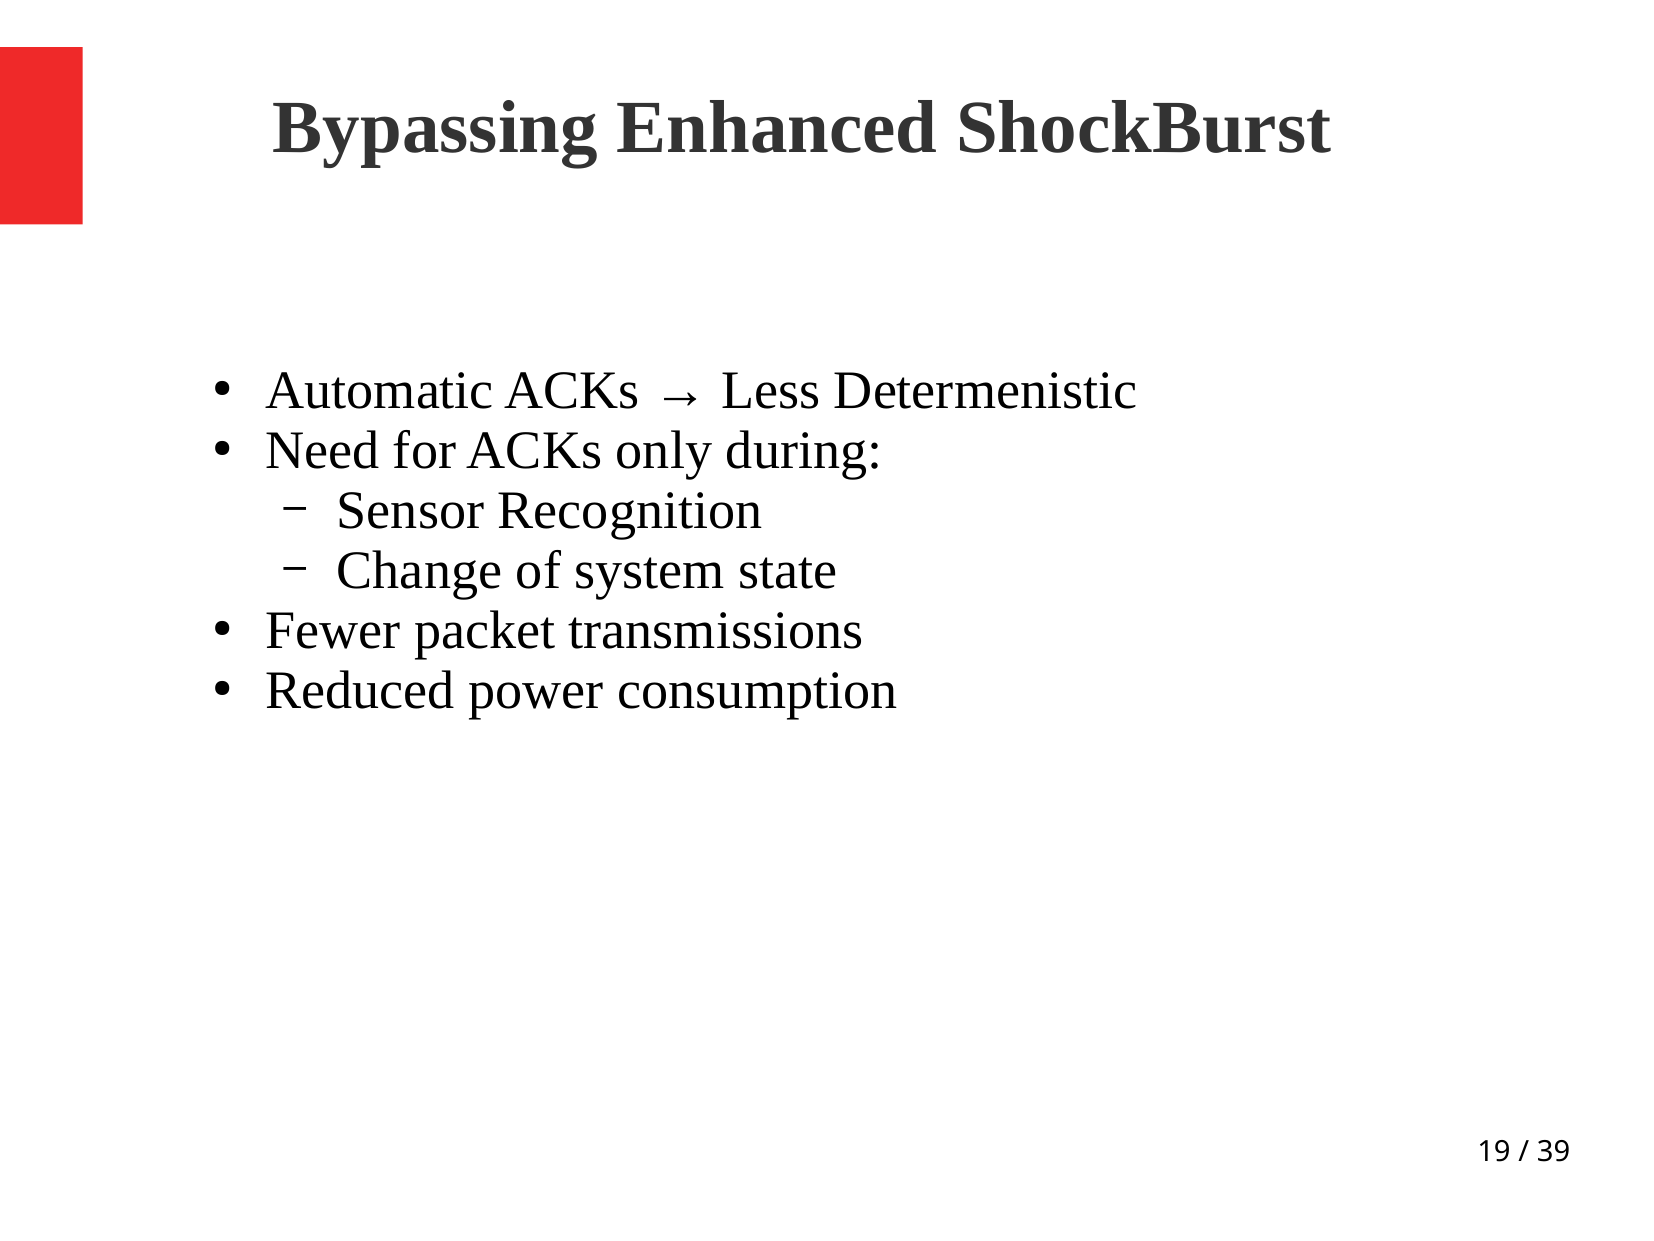

# Bypassing Enhanced ShockBurst
Automatic ACKs → Less Determenistic
Need for ACKs only during:
Sensor Recognition
Change of system state
Fewer packet transmissions
Reduced power consumption
19